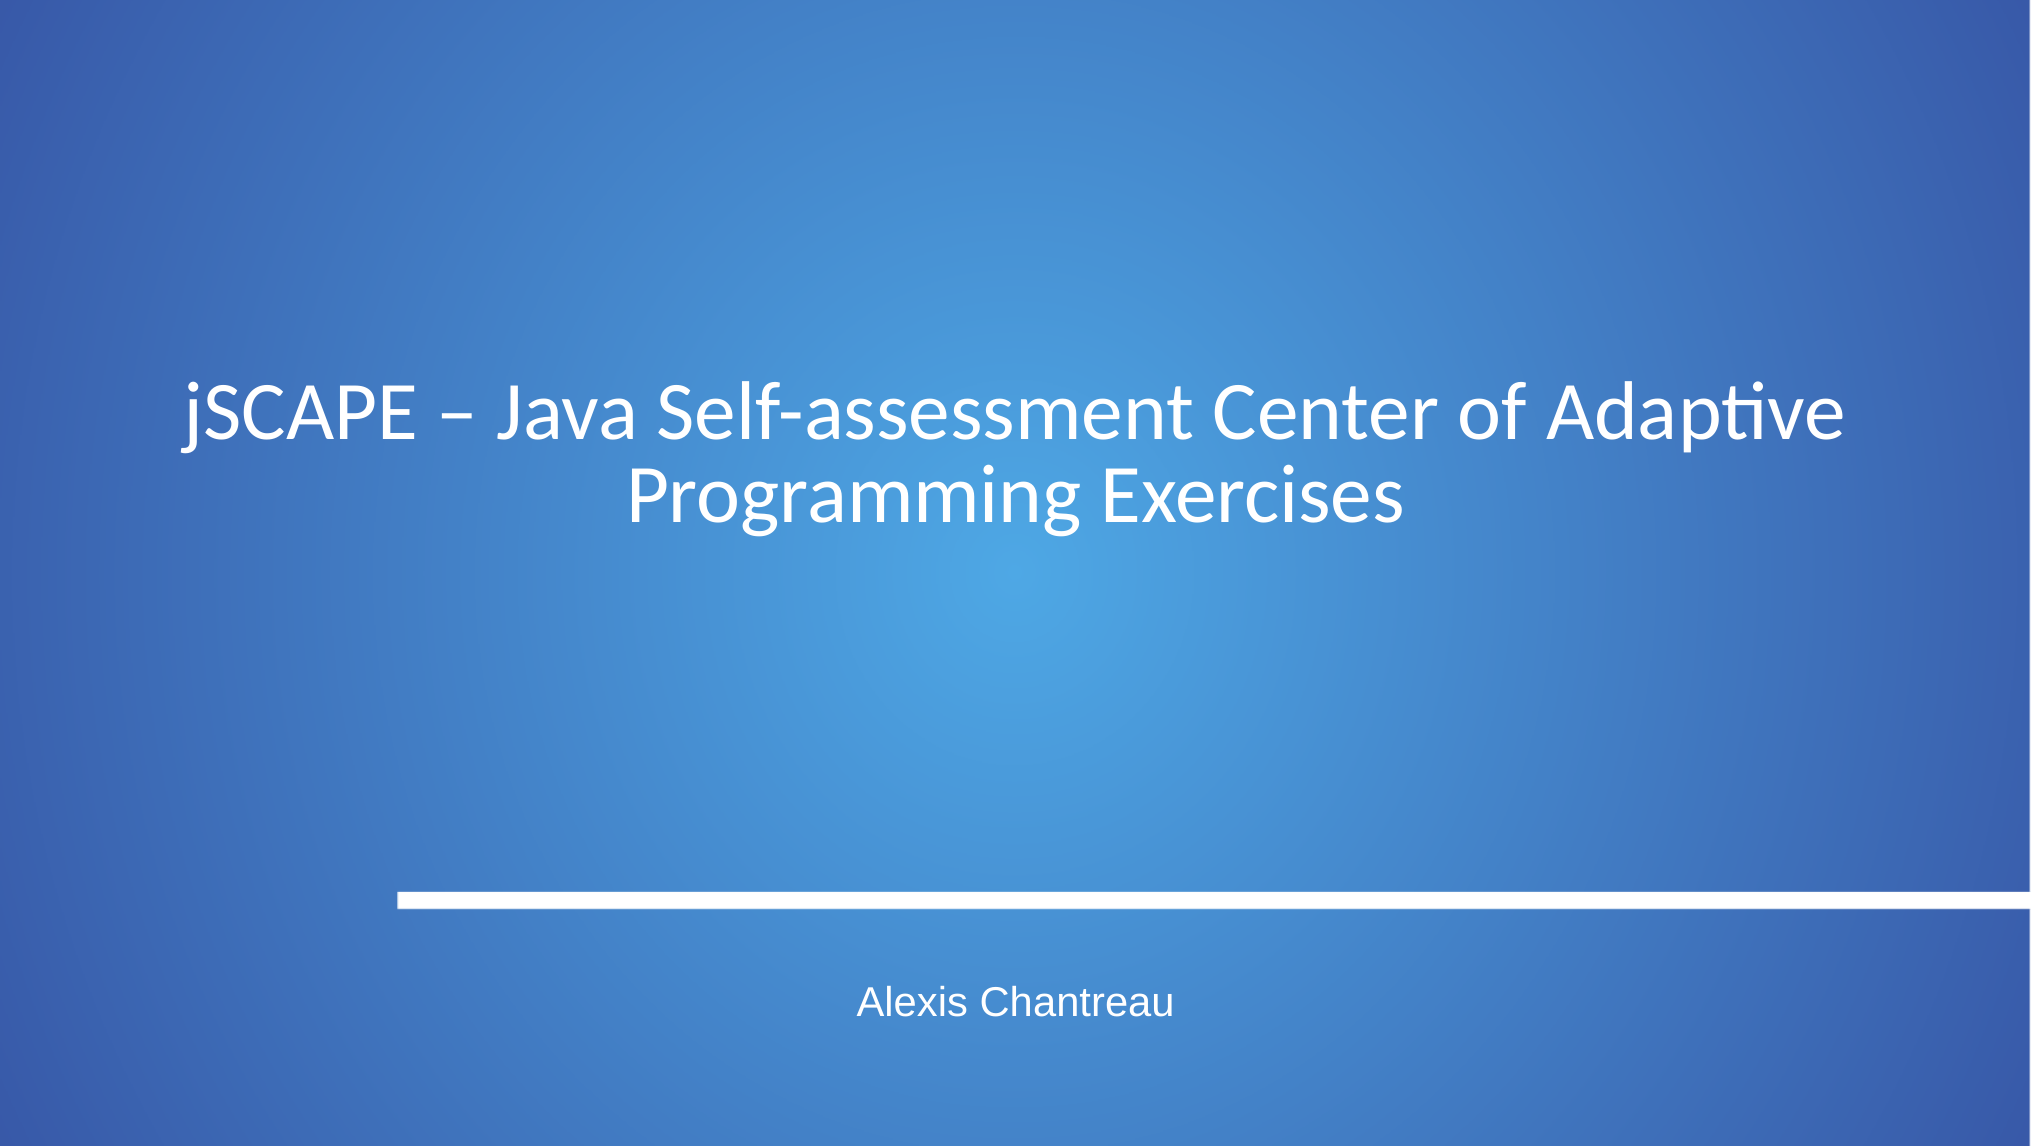

# jSCAPE – Java Self-assessment Center of Adaptive Programming Exercises
Alexis Chantreau